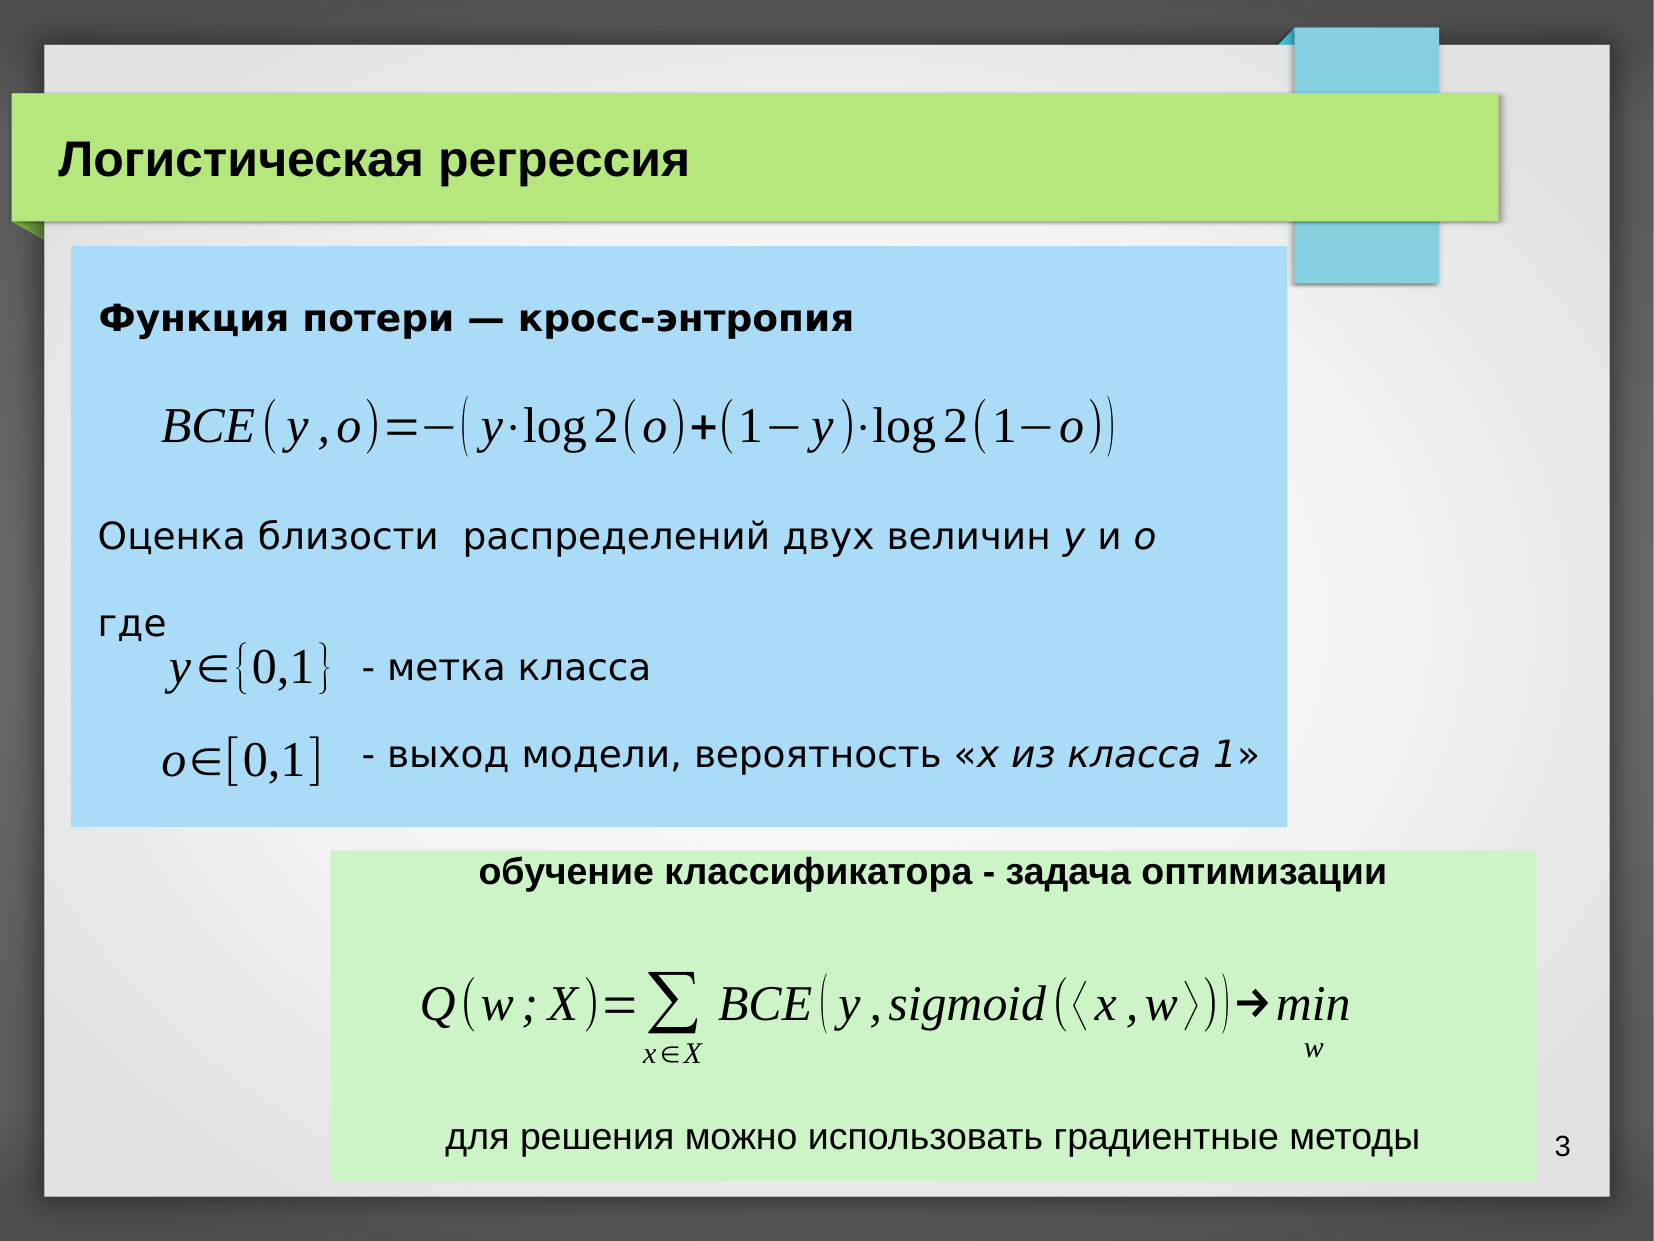

# Логистическая регрессия
 Функция потери — кросс-энтропия
 Оценка близости распределений двух величин y и o
 где
 - метка класса
 - выход модели, вероятность «x из класса 1»
обучение классификатора - задача оптимизации
для решения можно использовать градиентные методы
3